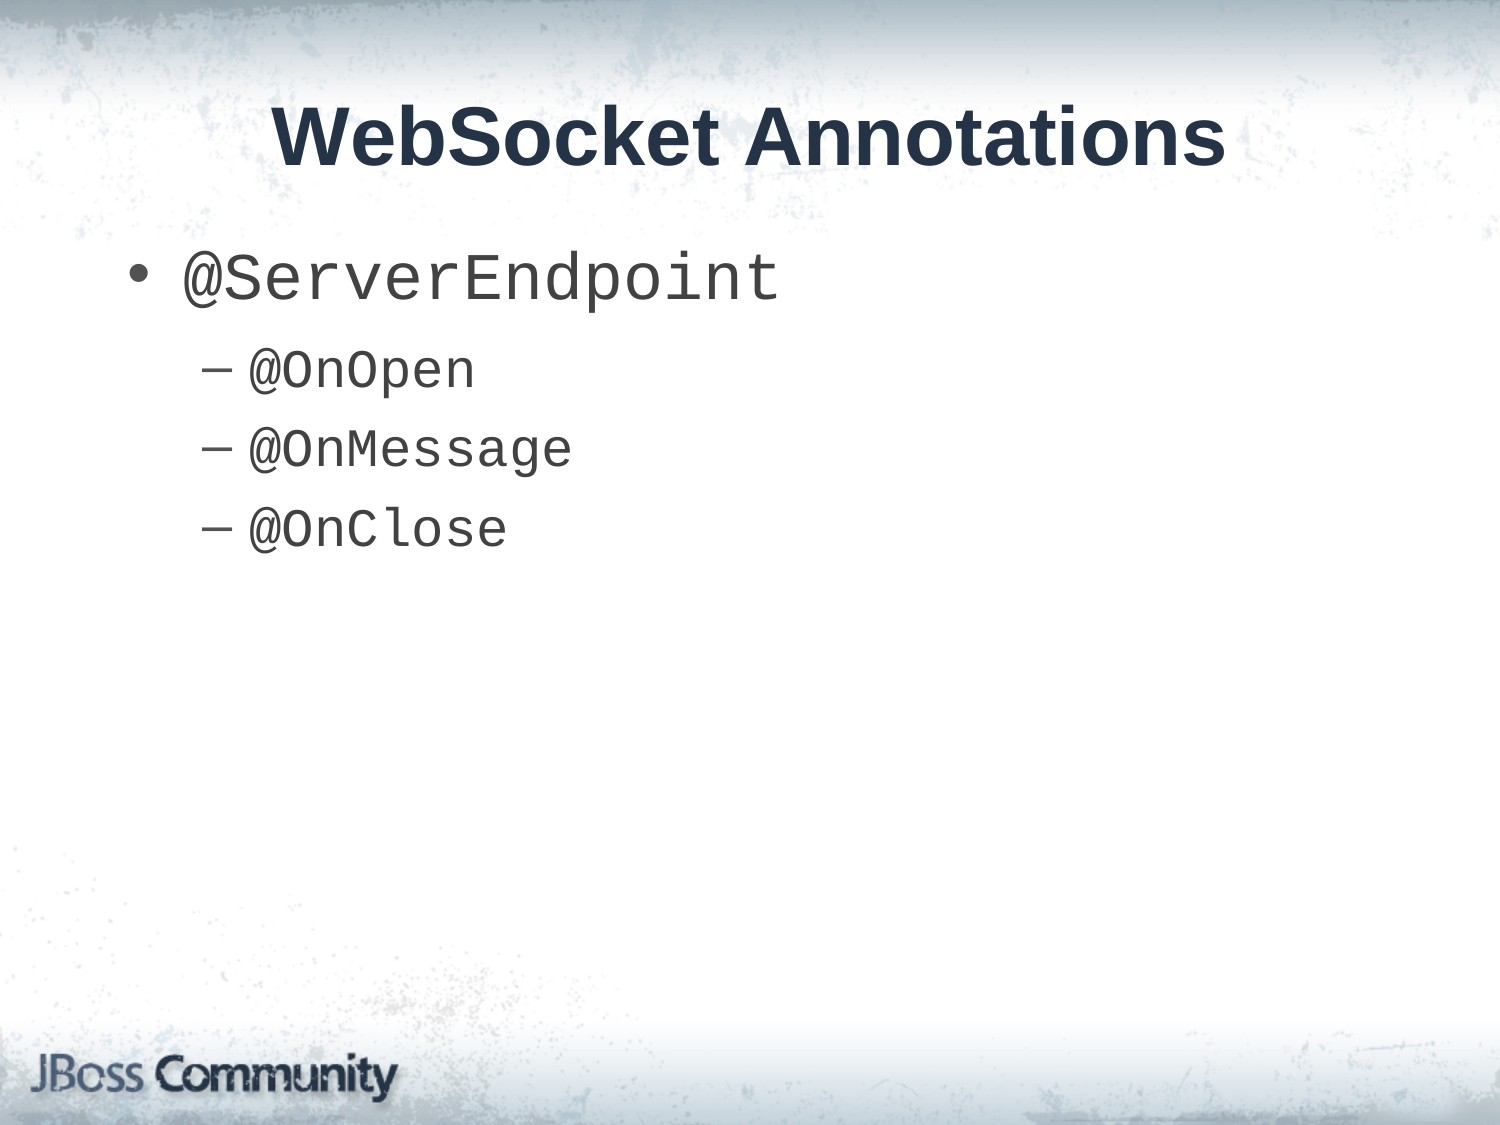

# WebSocket Annotations
@ServerEndpoint
@OnOpen
@OnMessage
@OnClose